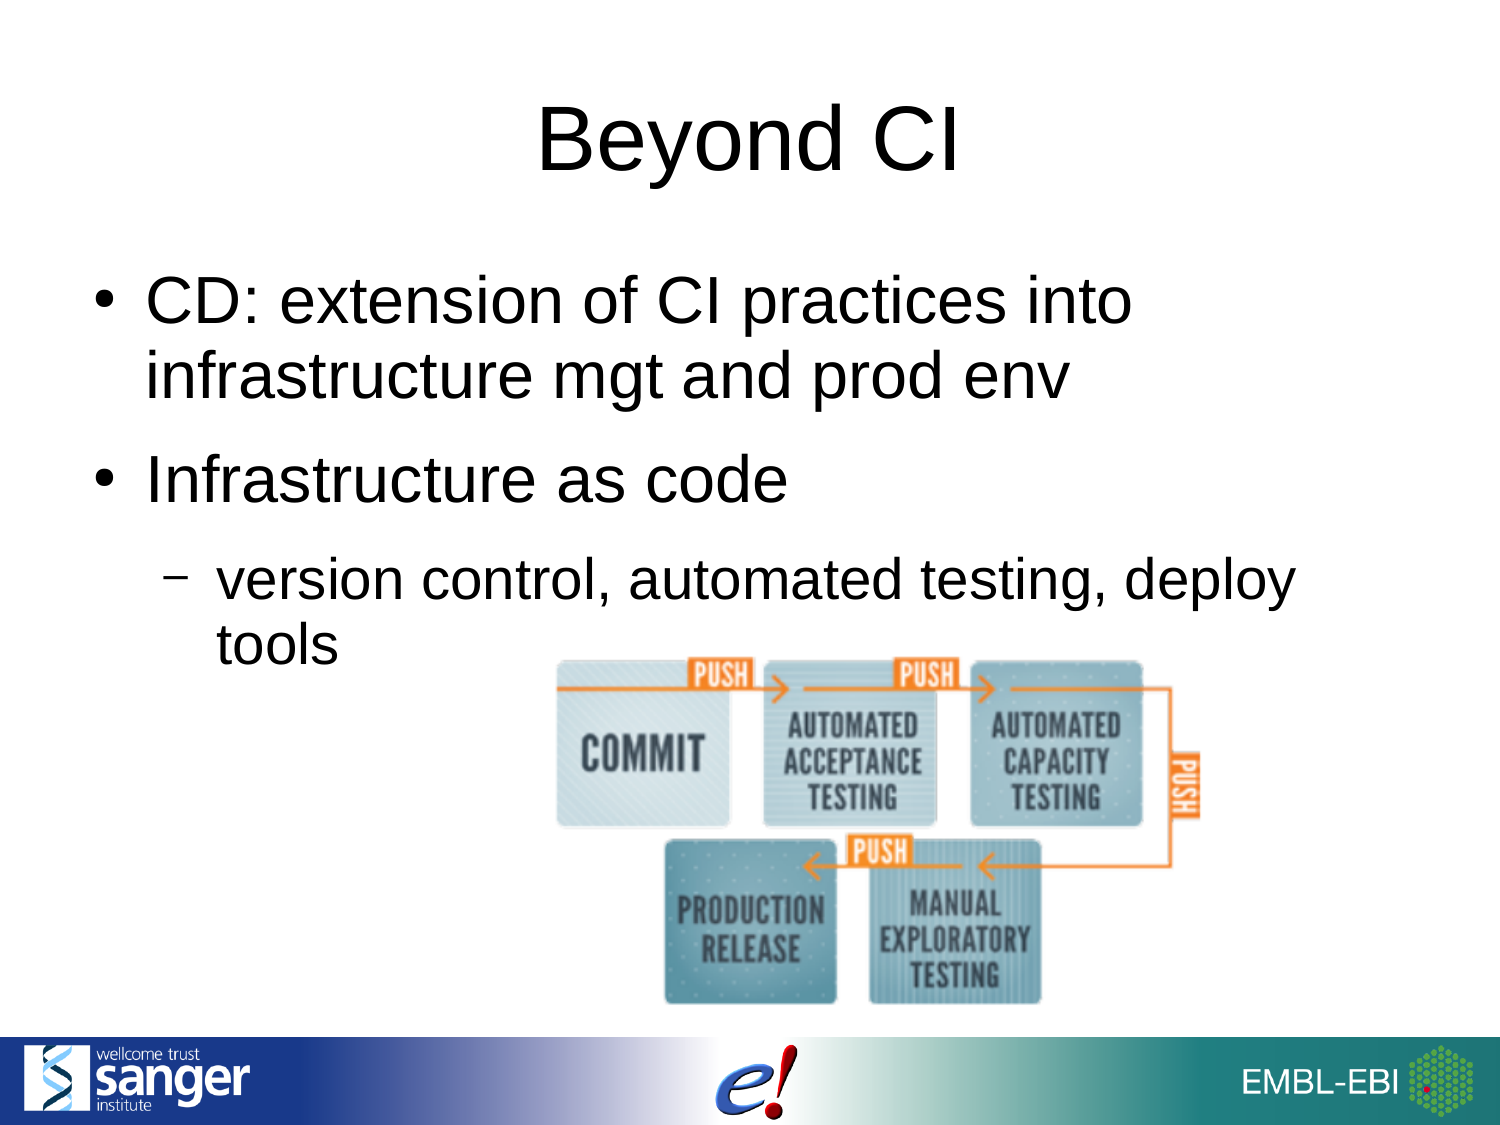

# Beyond CI
CD: extension of CI practices into infrastructure mgt and prod env
Infrastructure as code
version control, automated testing, deploy tools